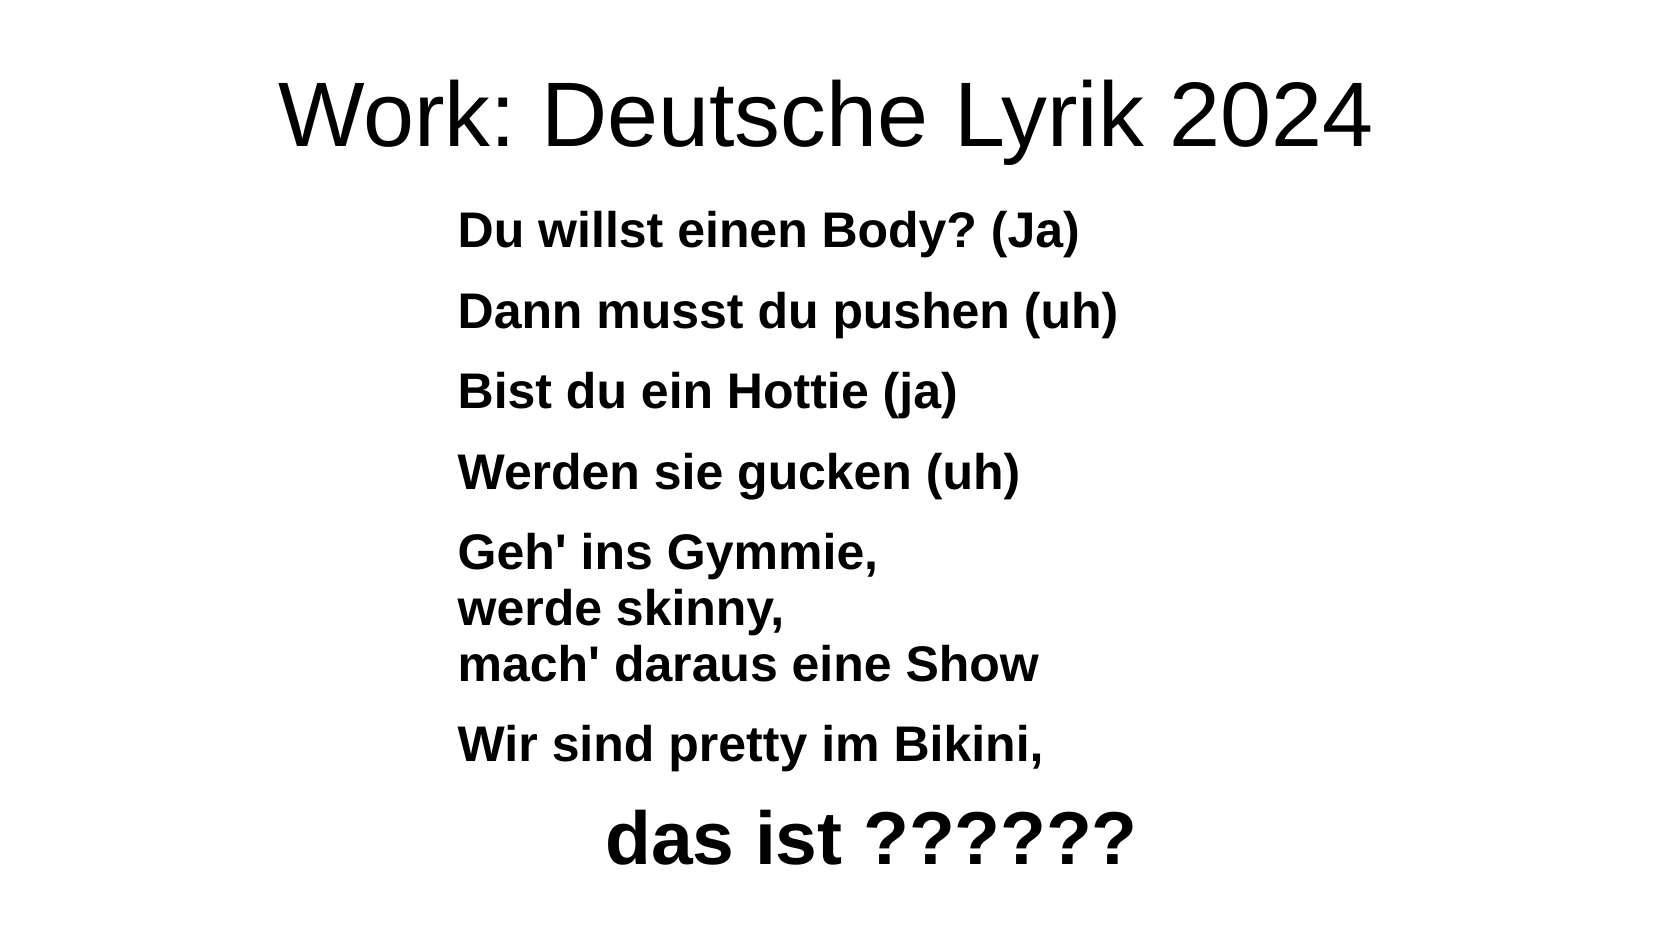

# Work: Deutsche Lyrik 2024
Du willst einen Body? (Ja)
Dann musst du pushen (uh)
Bist du ein Hottie (ja)
Werden sie gucken (uh)
Geh' ins Gymmie,
werde skinny,
mach' daraus eine Show
Wir sind pretty im Bikini,
		das ist ??????